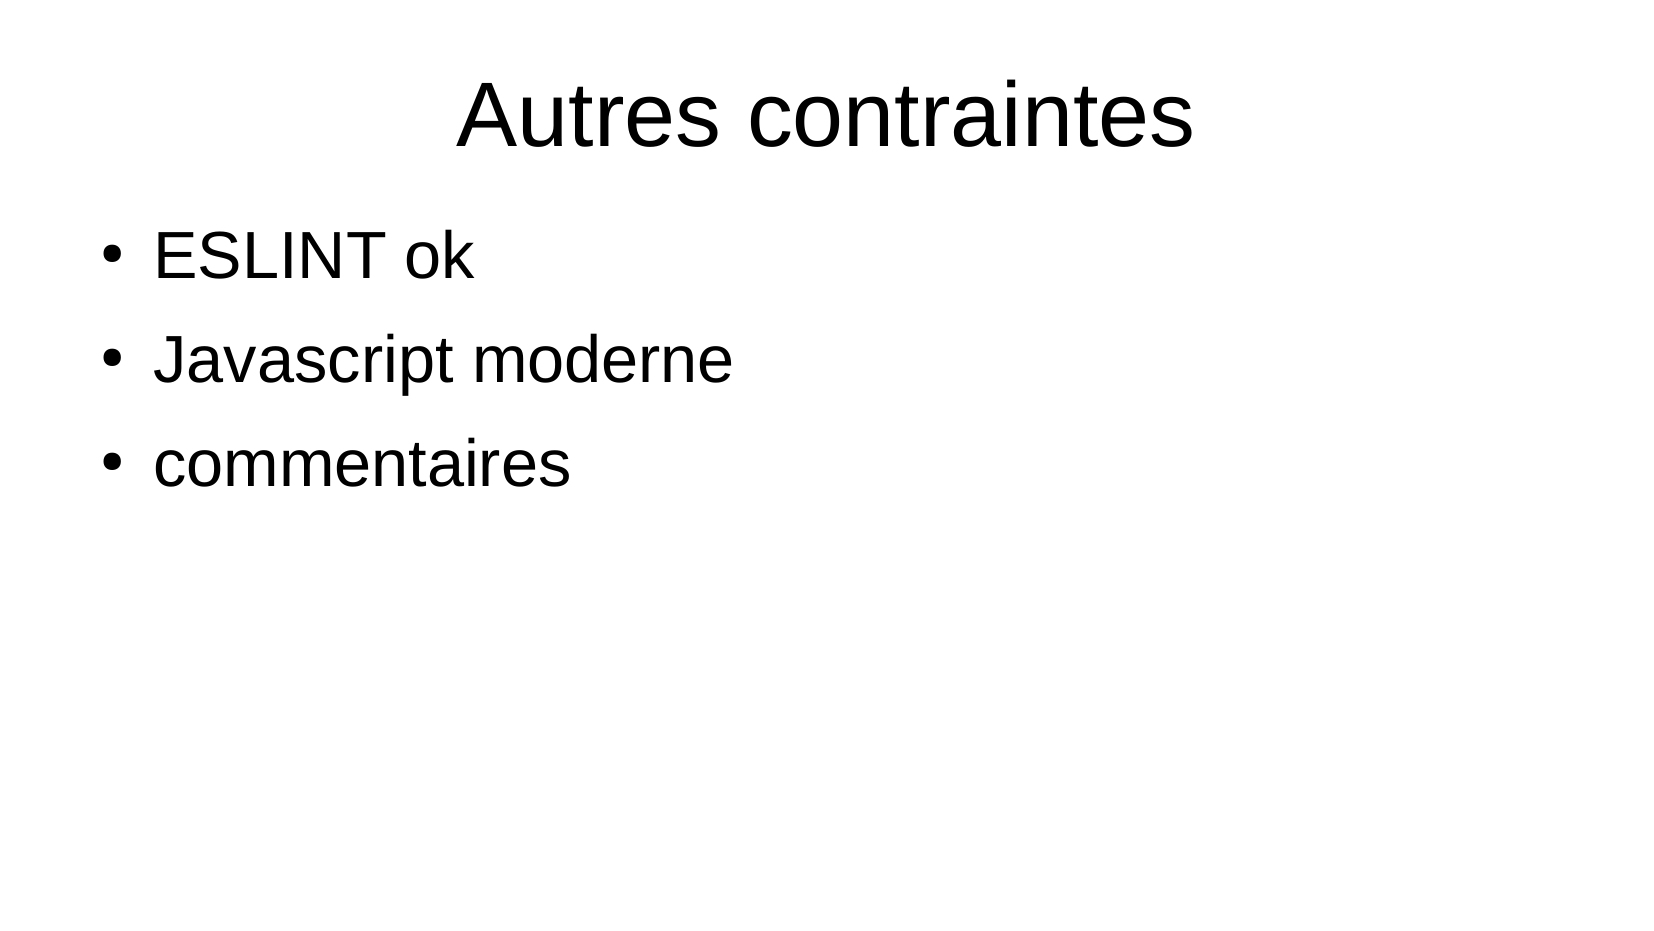

# Autres contraintes
ESLINT ok
Javascript moderne
commentaires